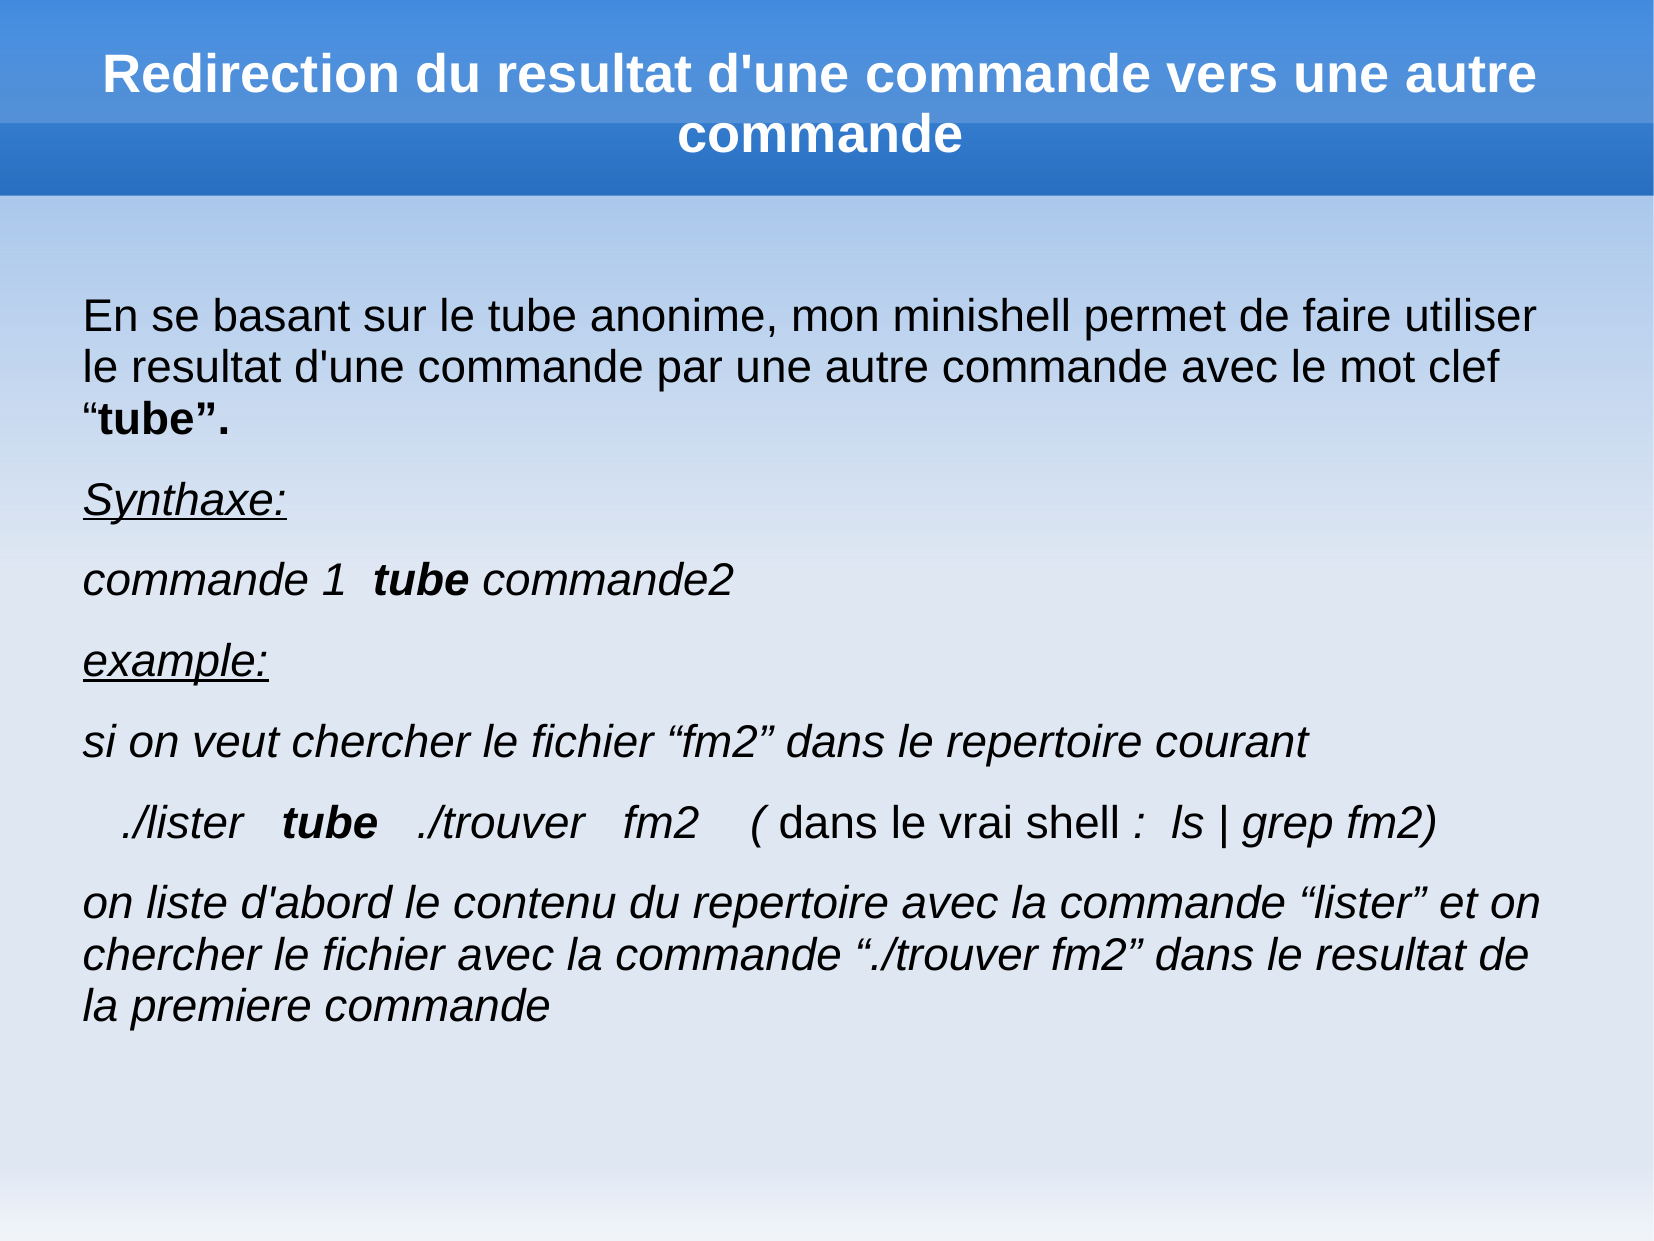

# Redirection du resultat d'une commande vers une autre commande
En se basant sur le tube anonime, mon minishell permet de faire utiliser le resultat d'une commande par une autre commande avec le mot clef “tube”.
Synthaxe:
commande 1 tube commande2
example:
si on veut chercher le fichier “fm2” dans le repertoire courant
 ./lister tube ./trouver fm2 ( dans le vrai shell : ls | grep fm2)
on liste d'abord le contenu du repertoire avec la commande “lister” et on chercher le fichier avec la commande “./trouver fm2” dans le resultat de la premiere commande